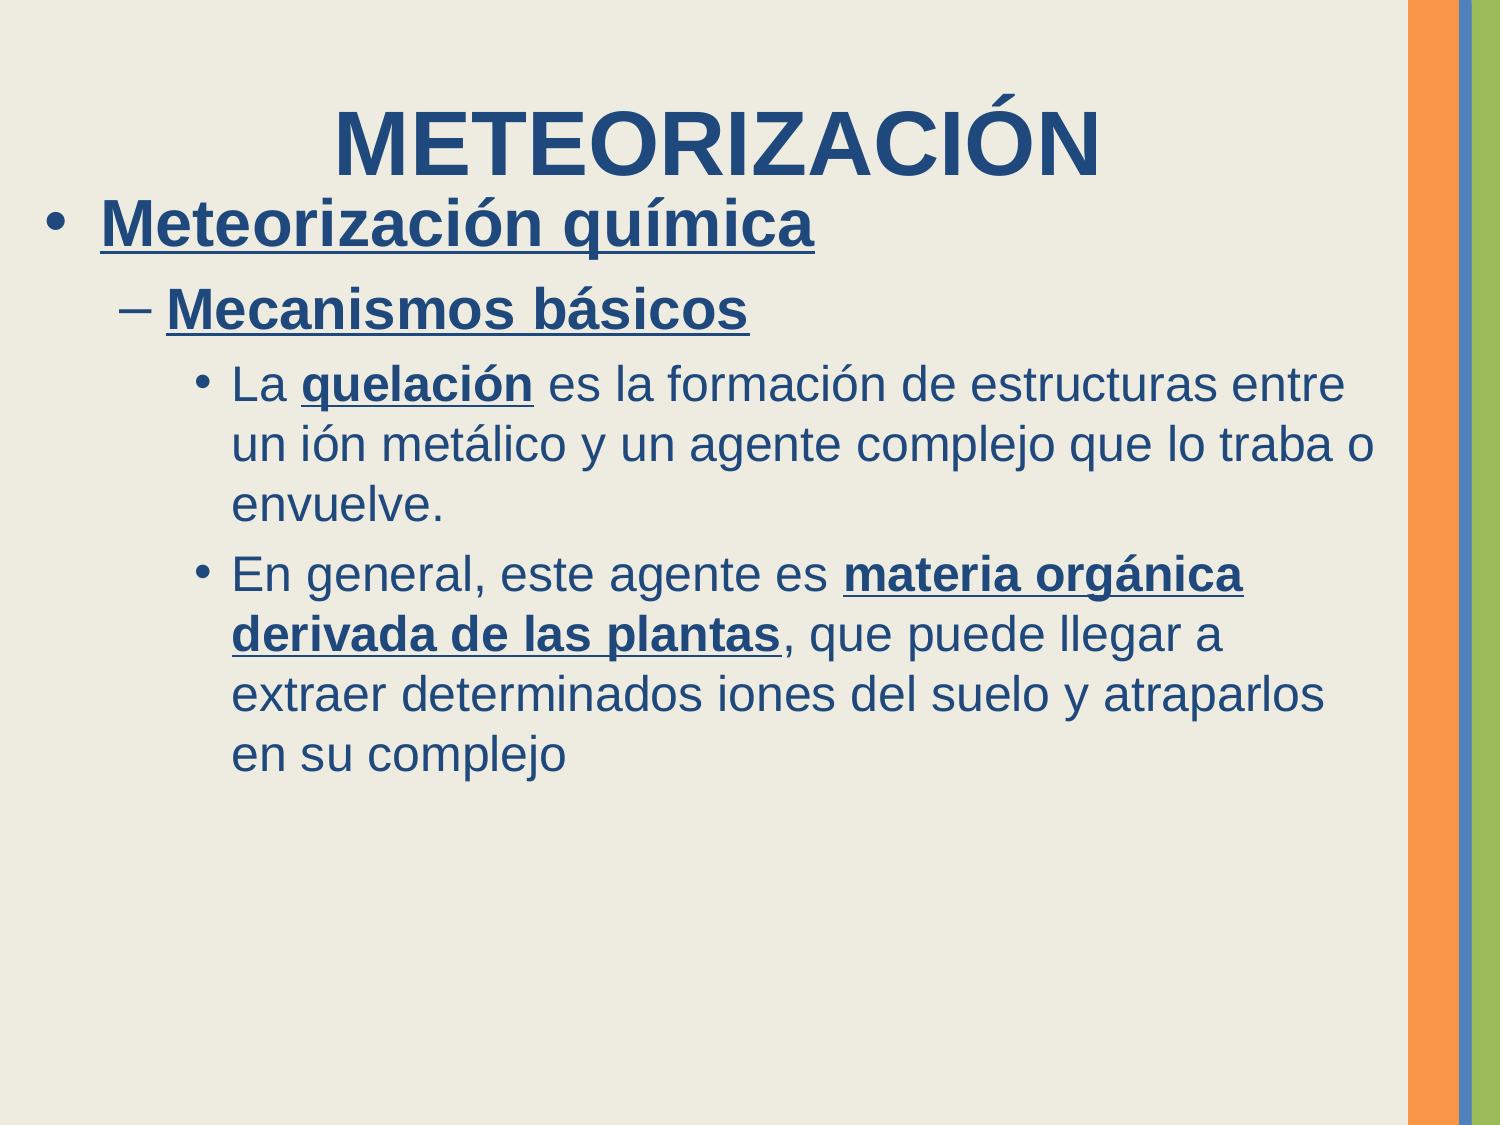

# meteorización
Meteorización química
Mecanismos básicos
La quelación es la formación de estructuras entre un ión metálico y un agente complejo que lo traba o envuelve.
En general, este agente es materia orgánica derivada de las plantas, que puede llegar a extraer determinados iones del suelo y atraparlos en su complejo